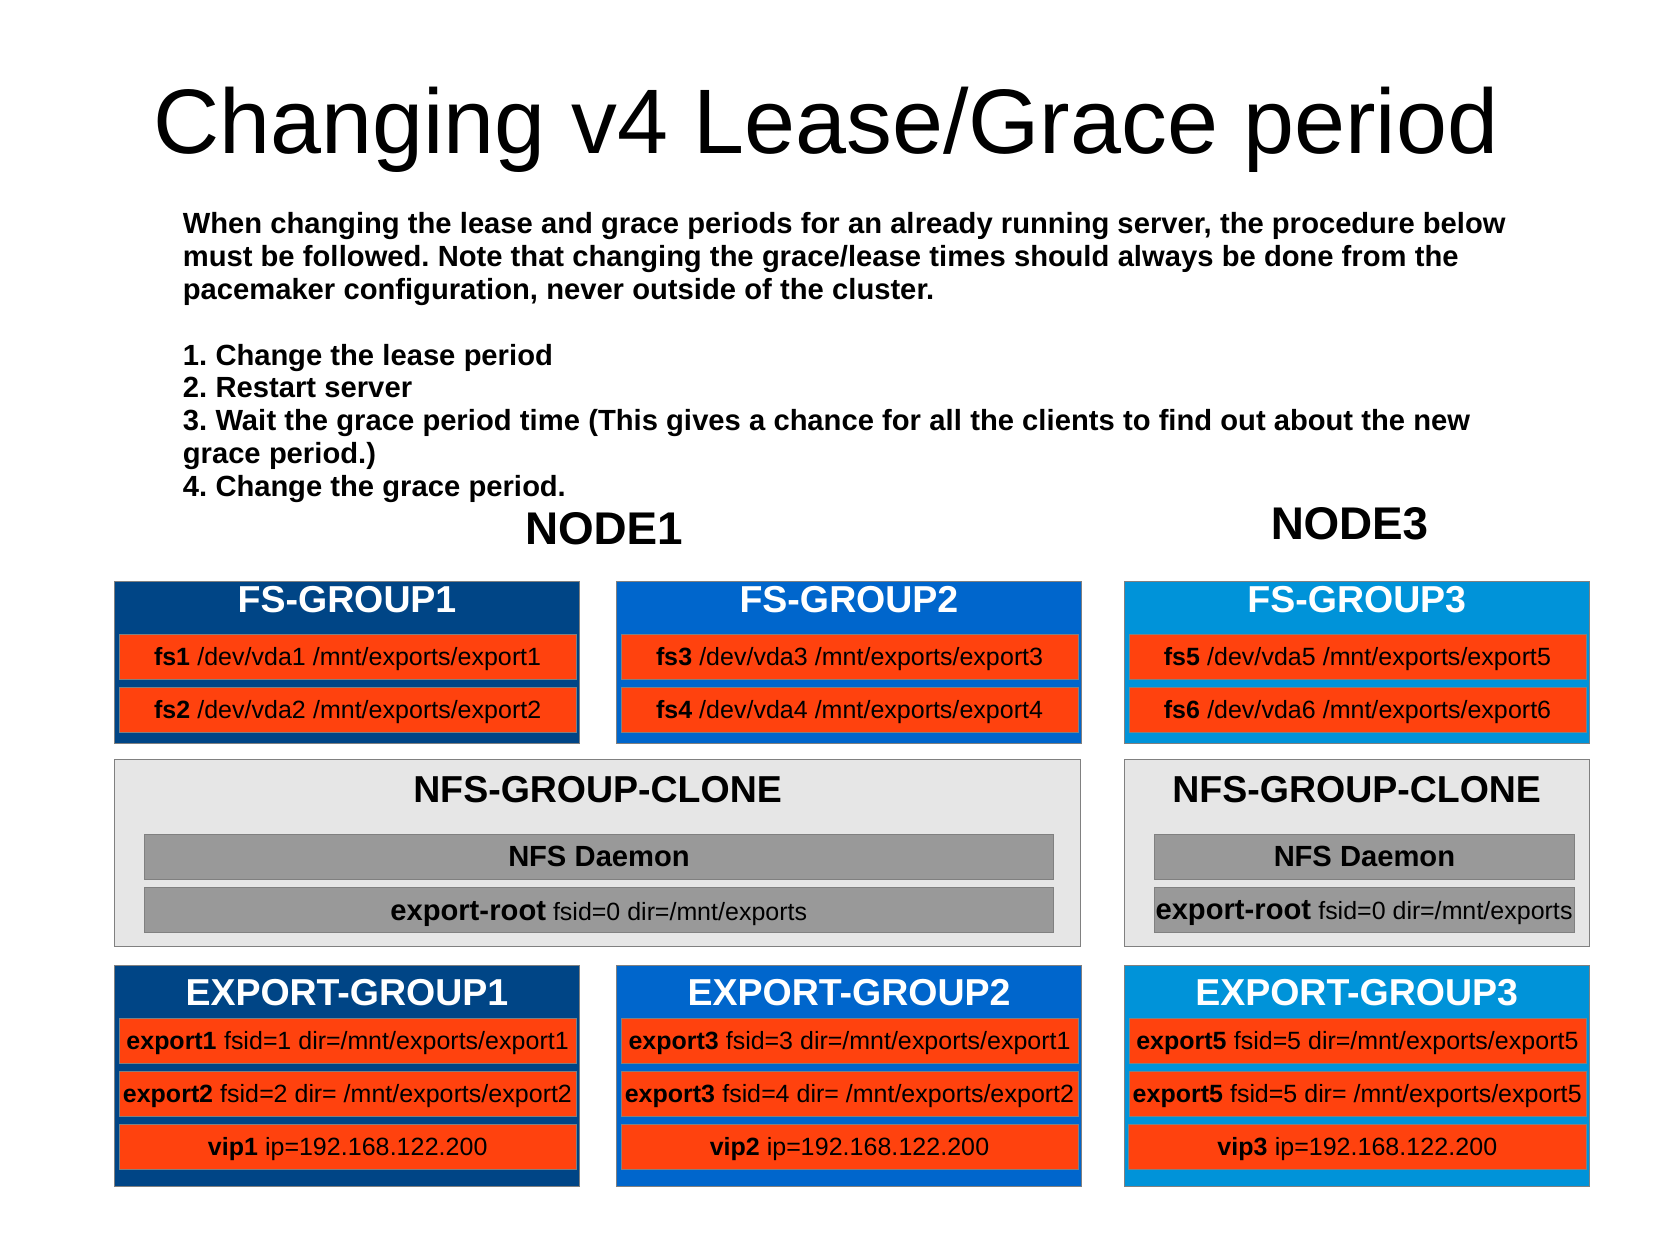

# Changing v4 Lease/Grace period
When changing the lease and grace periods for an already running server, the procedure below must be followed. Note that changing the grace/lease times should always be done from the pacemaker configuration, never outside of the cluster.
1. Change the lease period
2. Restart server
3. Wait the grace period time (This gives a chance for all the clients to find out about the new grace period.)
4. Change the grace period.
NODE3
NODE1
FS-GROUP2
FS-GROUP3
FS-GROUP1
fs3 /dev/vda3 /mnt/exports/export3
fs5 /dev/vda5 /mnt/exports/export5
fs1 /dev/vda1 /mnt/exports/export1
fs4 /dev/vda4 /mnt/exports/export4
fs6 /dev/vda6 /mnt/exports/export6
fs2 /dev/vda2 /mnt/exports/export2
NFS-GROUP-CLONE
NFS-GROUP-CLONE
NFS Daemon
NFS Daemon
export-root fsid=0 dir=/mnt/exports
export-root fsid=0 dir=/mnt/exports
EXPORT-GROUP2
EXPORT-GROUP3
EXPORT-GROUP1
export3 fsid=3 dir=/mnt/exports/export1
export5 fsid=5 dir=/mnt/exports/export5
export1 fsid=1 dir=/mnt/exports/export1
export3 fsid=4 dir= /mnt/exports/export2
export5 fsid=5 dir= /mnt/exports/export5
export2 fsid=2 dir= /mnt/exports/export2
vip2 ip=192.168.122.200
vip3 ip=192.168.122.200
vip1 ip=192.168.122.200